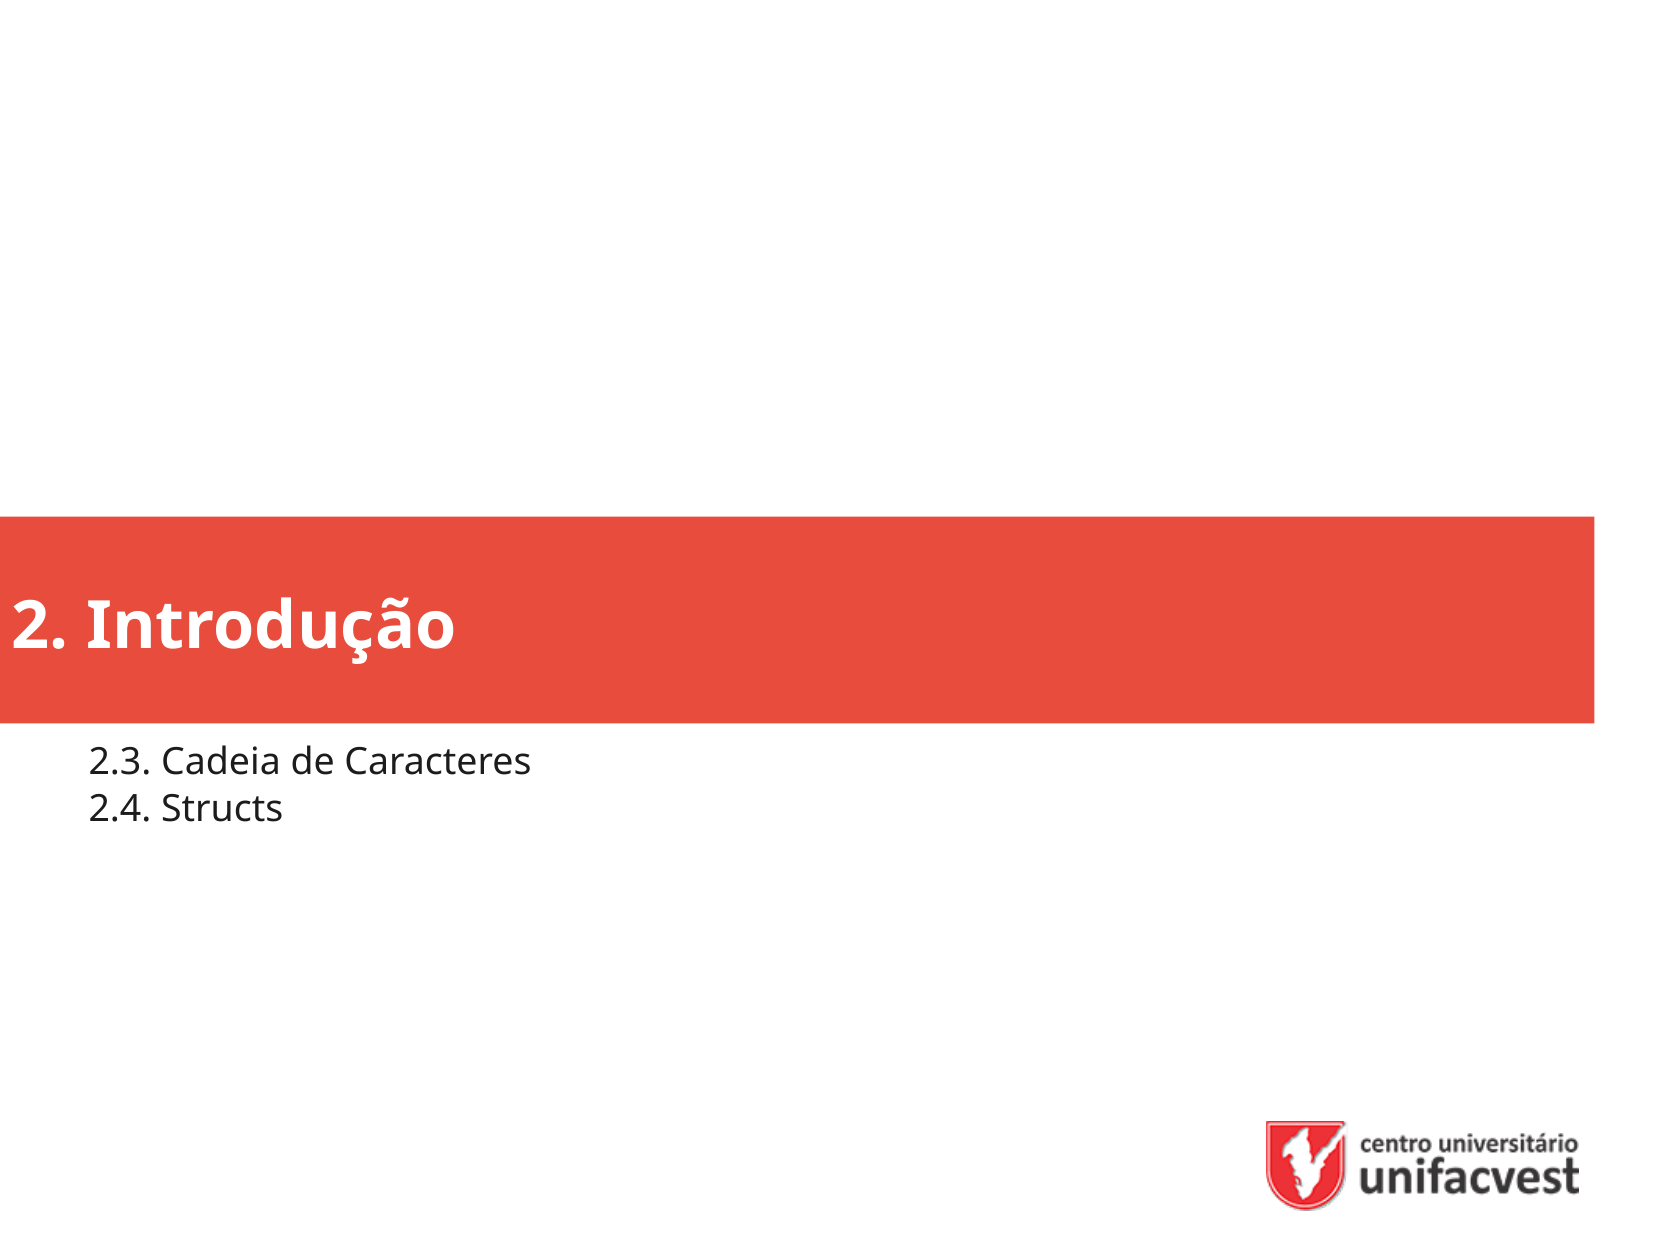

2. Introdução
# 2.3. Cadeia de Caracteres
2.4. Structs